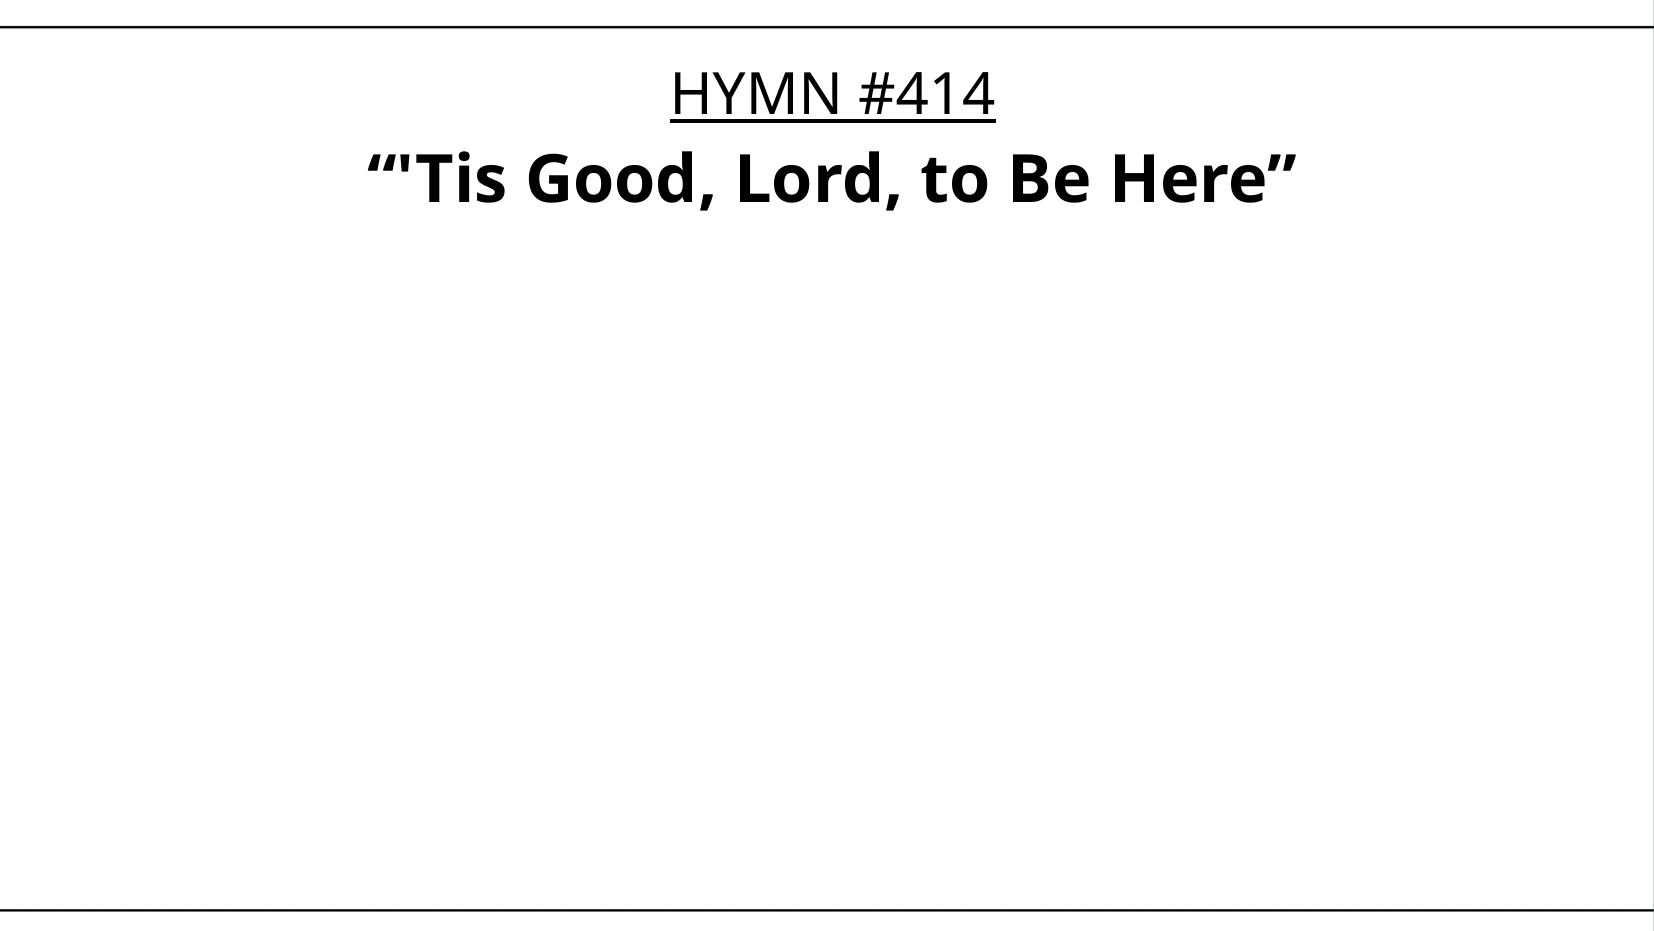

HYMN #414
“'Tis Good, Lord, to Be Here”